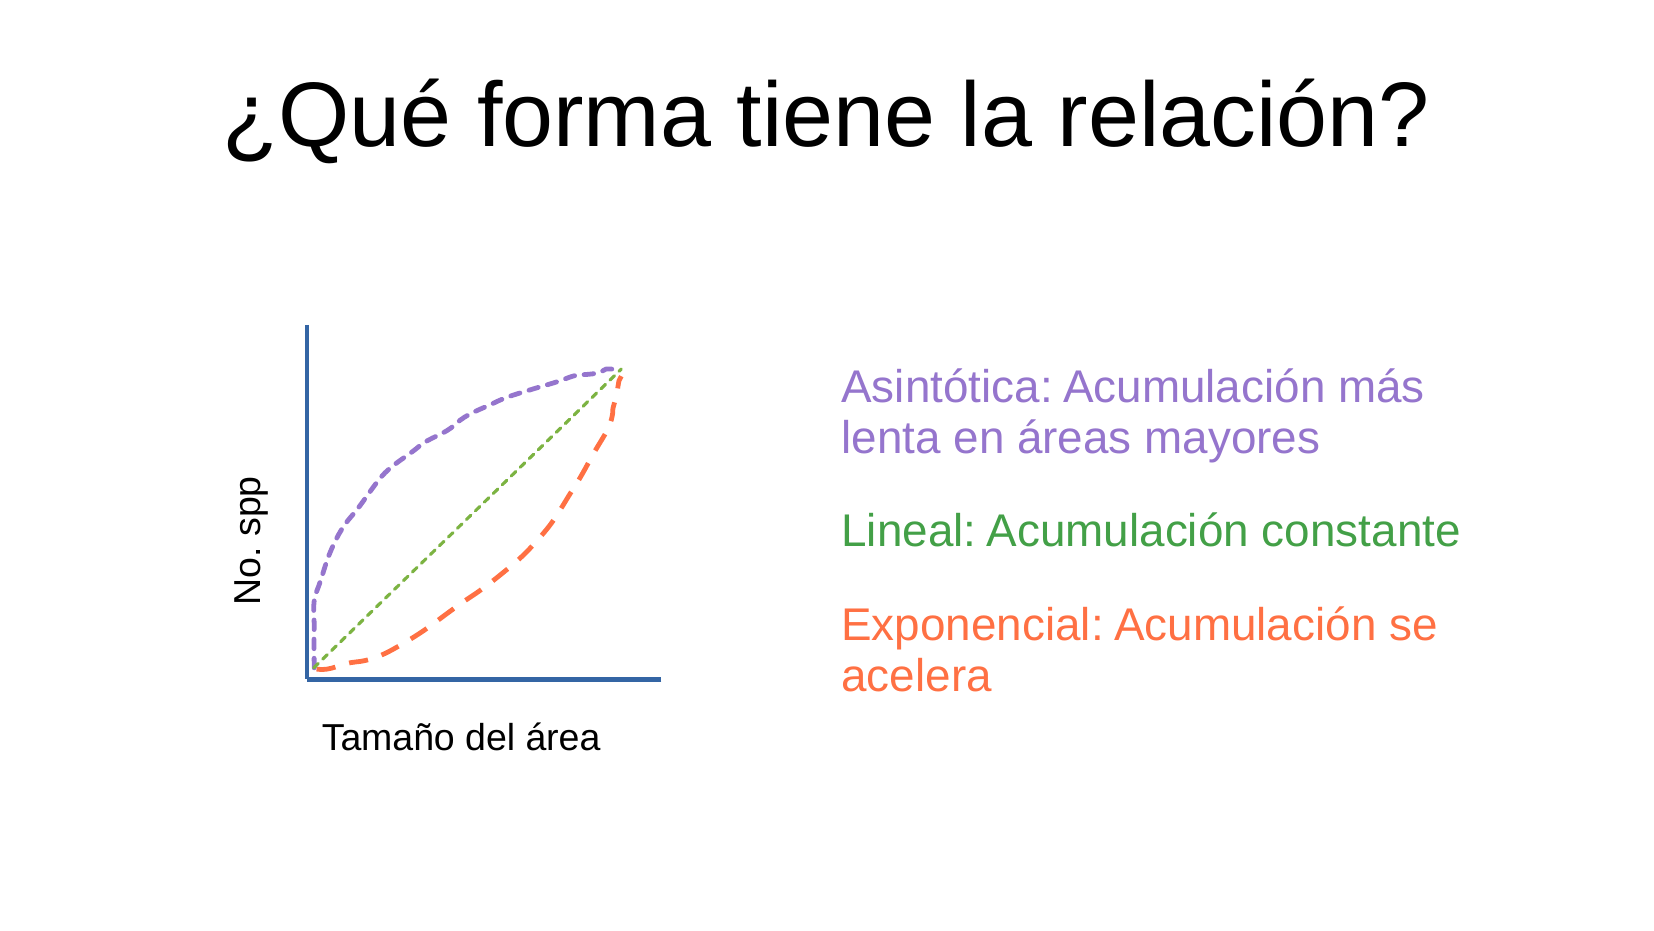

# ¿Qué forma tiene la relación?
Asintótica: Acumulación más lenta en áreas mayores
Lineal: Acumulación constante
Exponencial: Acumulación se acelera
No. spp
Tamaño del área